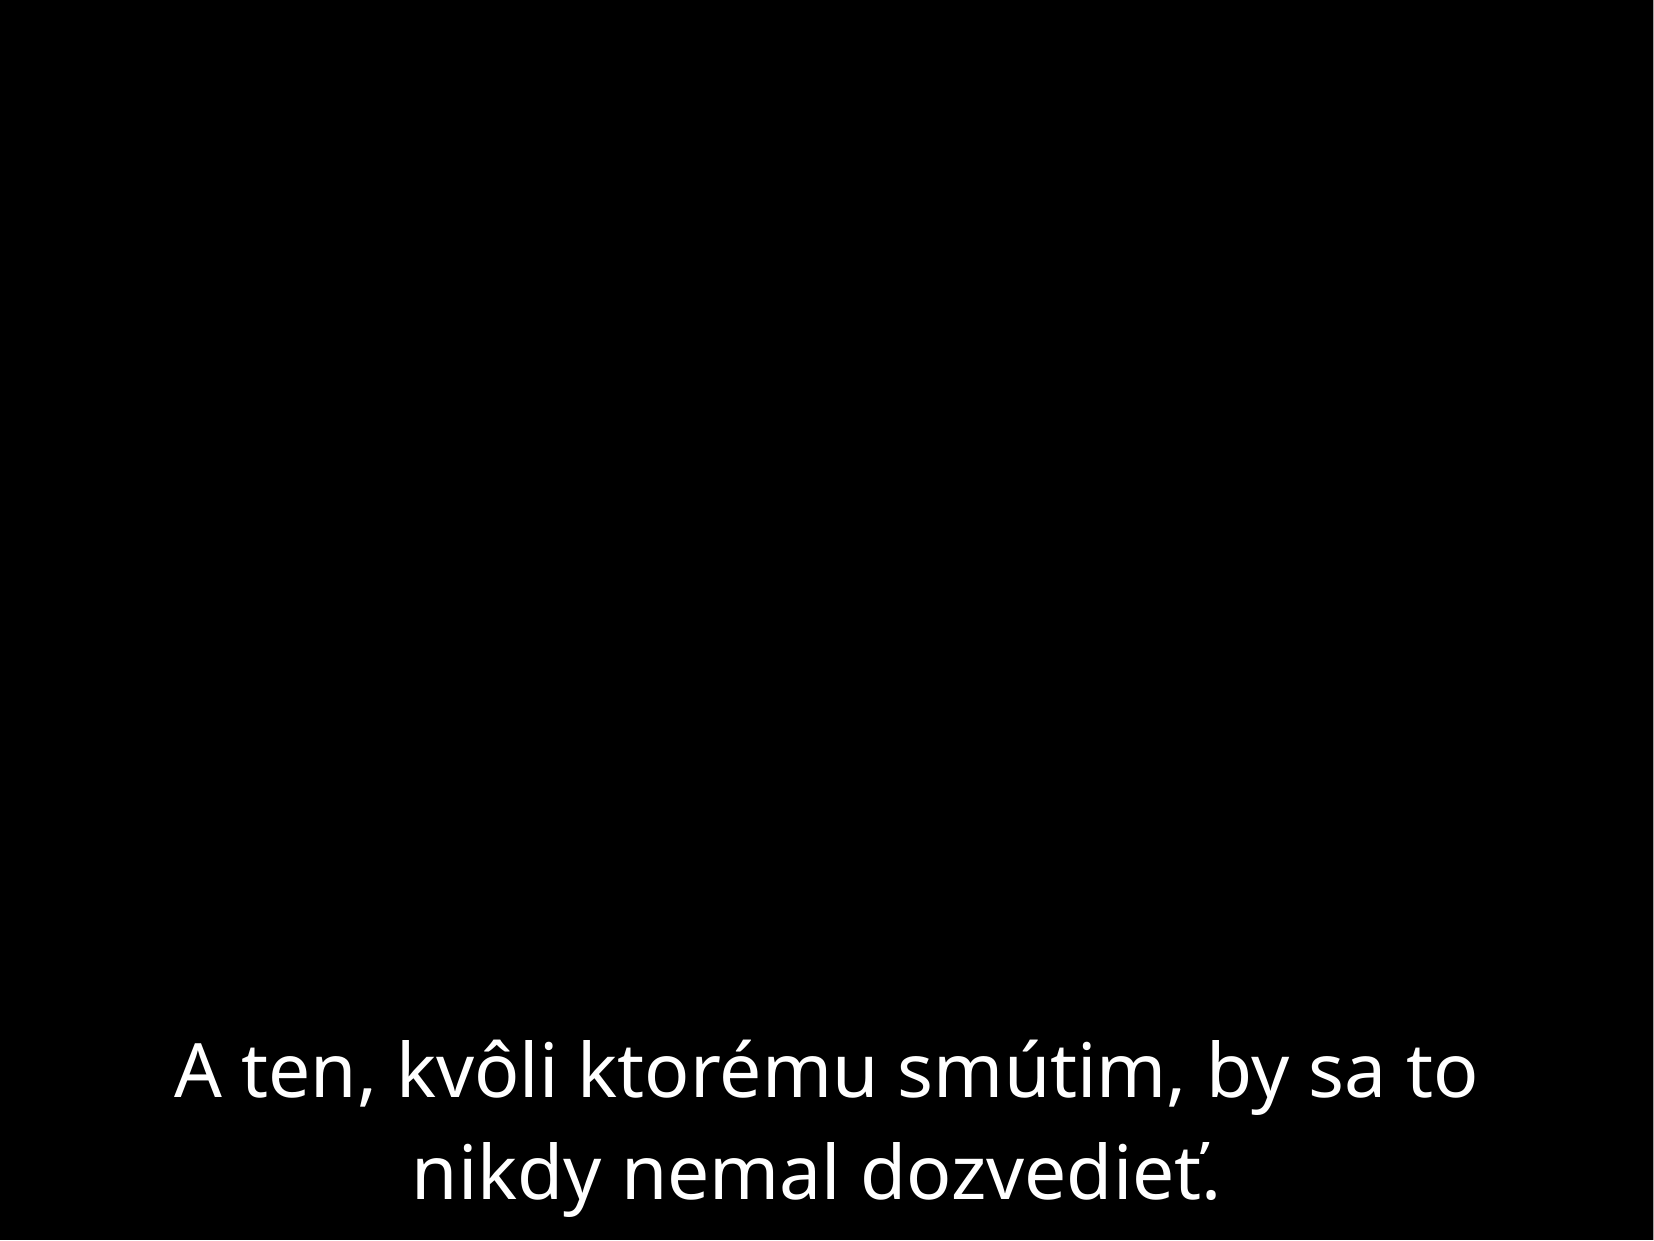

# A ten, kvôli ktorému smútim, by sa to nikdy nemal dozvedieť.